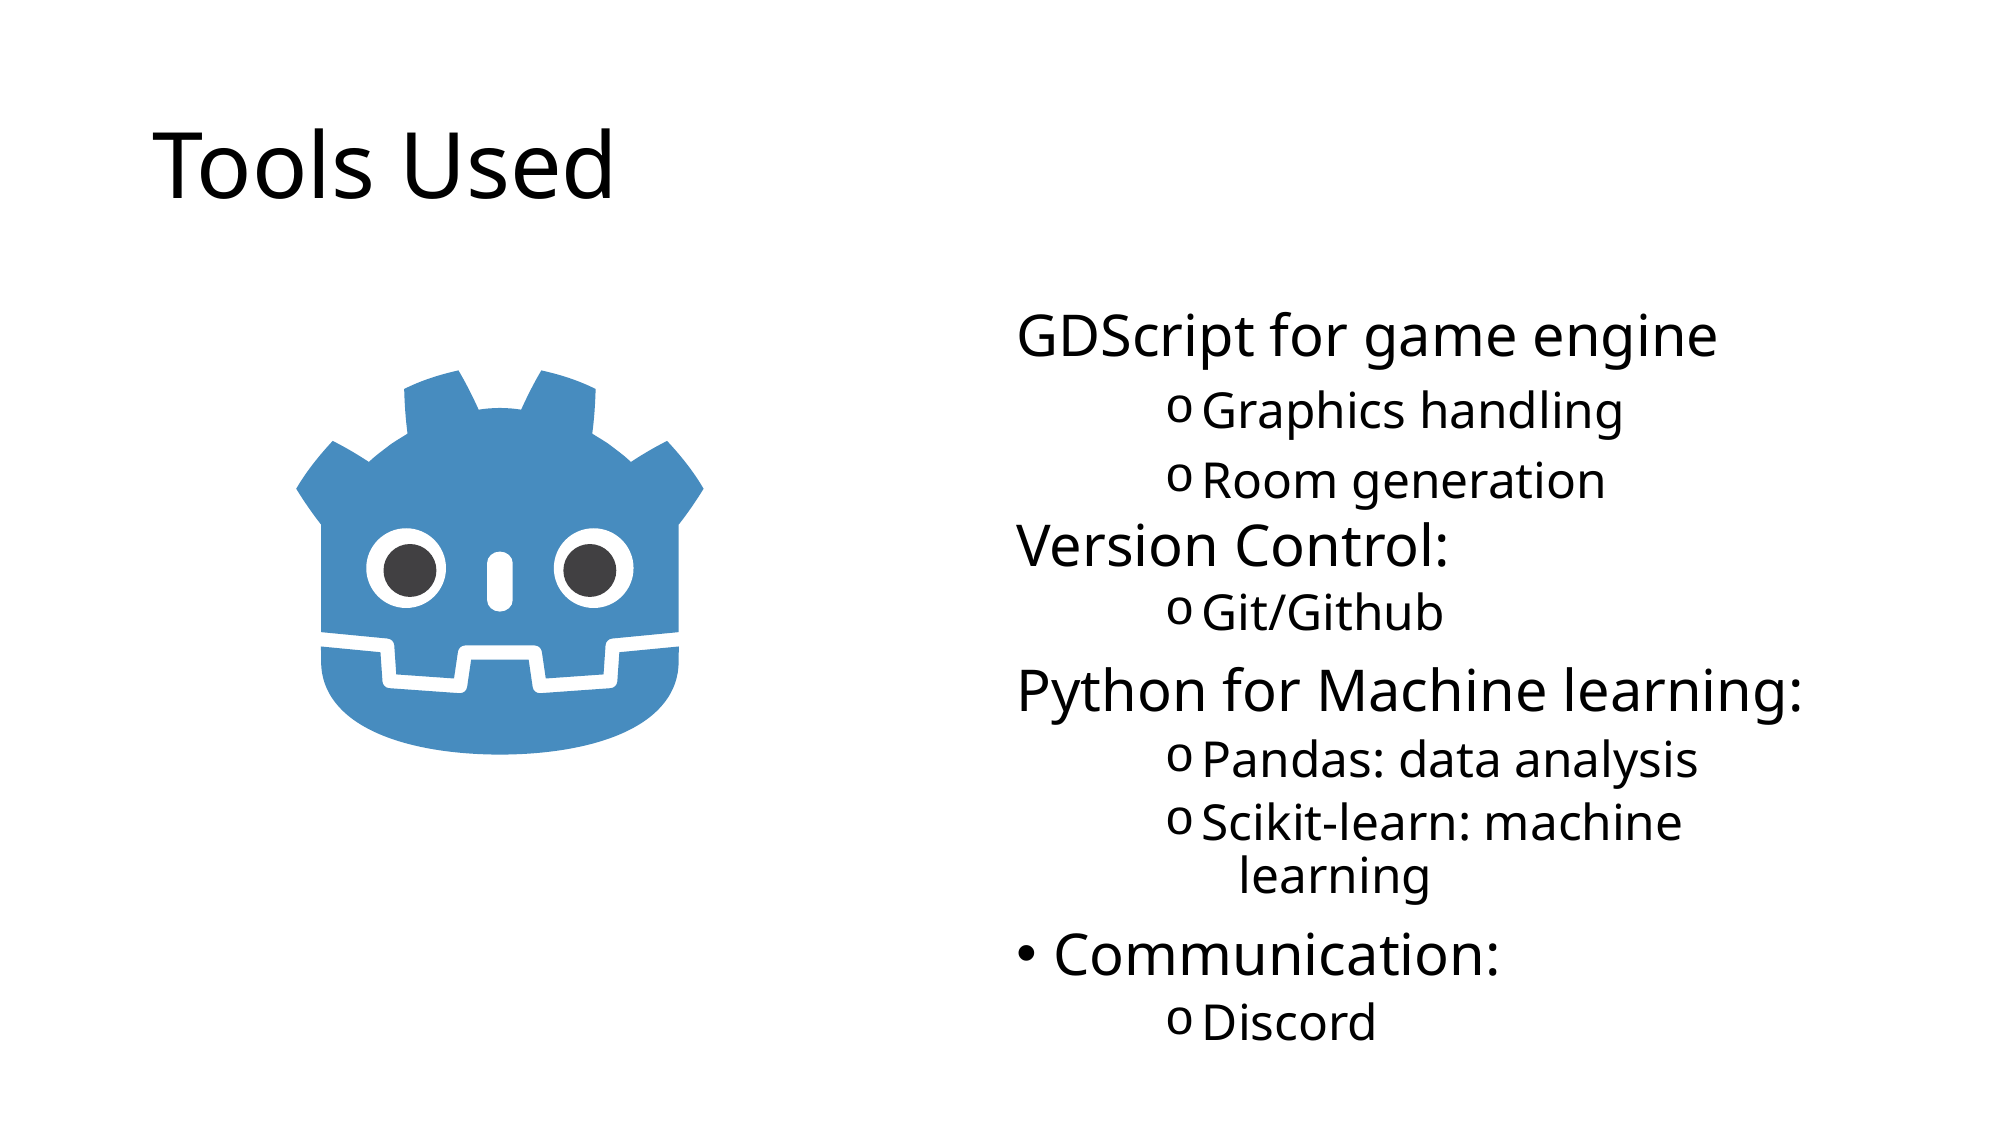

# Tools Used
GDScript for game engine
Graphics handling
Room generation
Version Control:
Git/Github
Python for Machine learning:
Pandas: data analysis
Scikit-learn: machine learning
Communication:
Discord